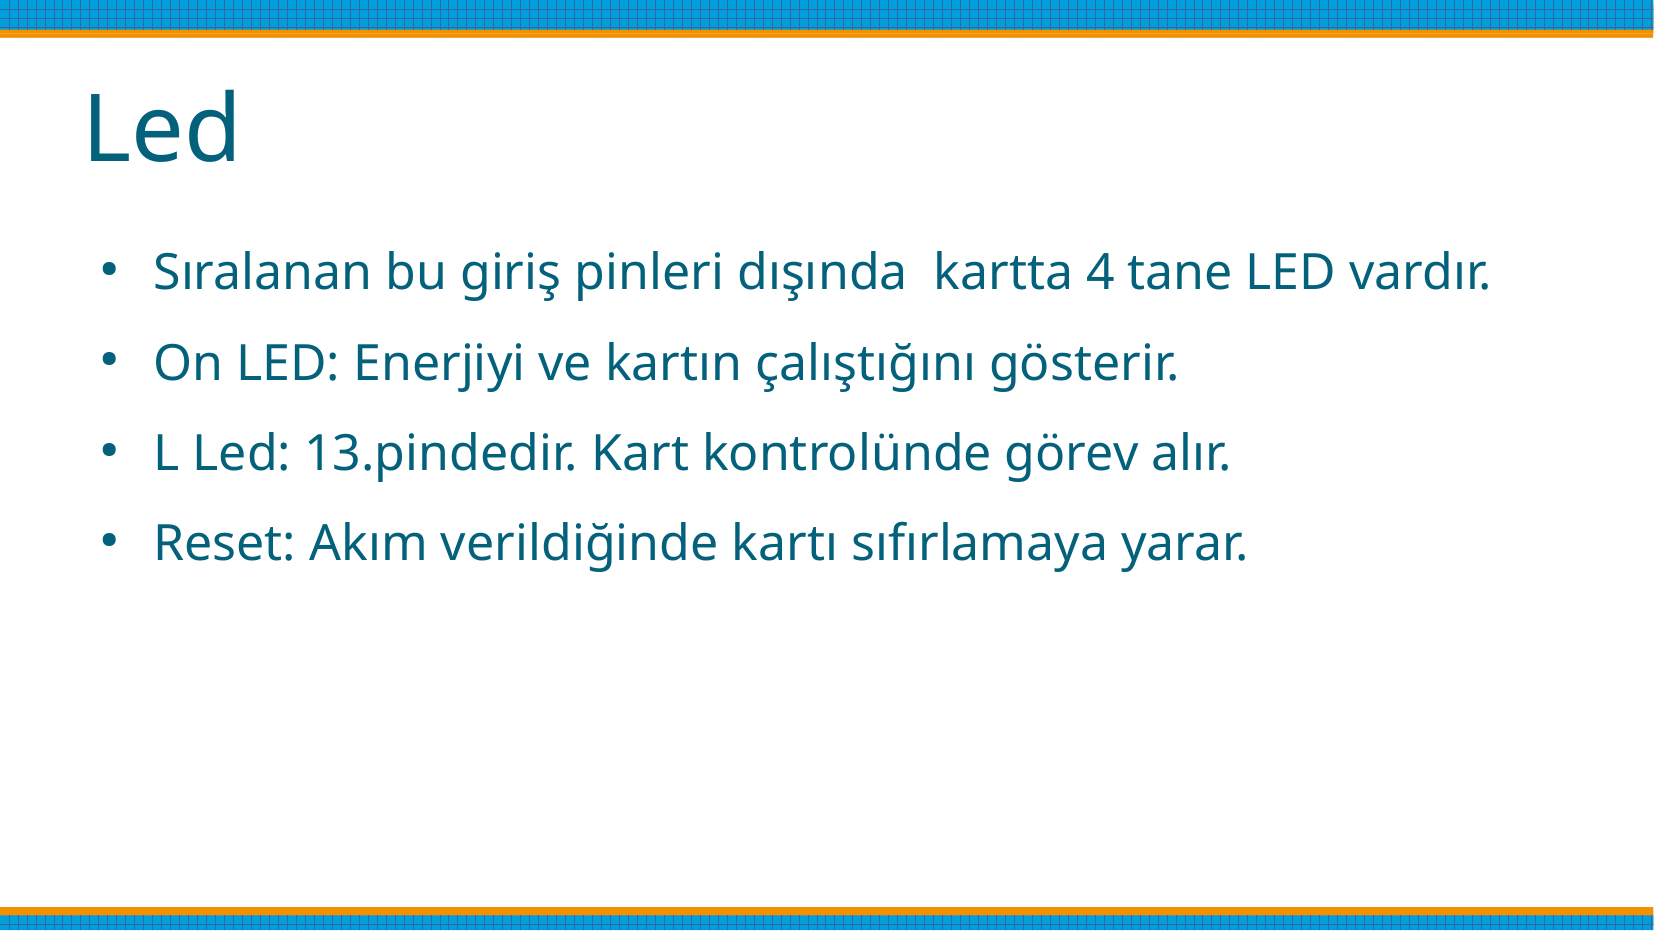

# Led
Sıralanan bu giriş pinleri dışında kartta 4 tane LED vardır.
On LED: Enerjiyi ve kartın çalıştığını gösterir.
L Led: 13.pindedir. Kart kontrolünde görev alır.
Reset: Akım verildiğinde kartı sıfırlamaya yarar.